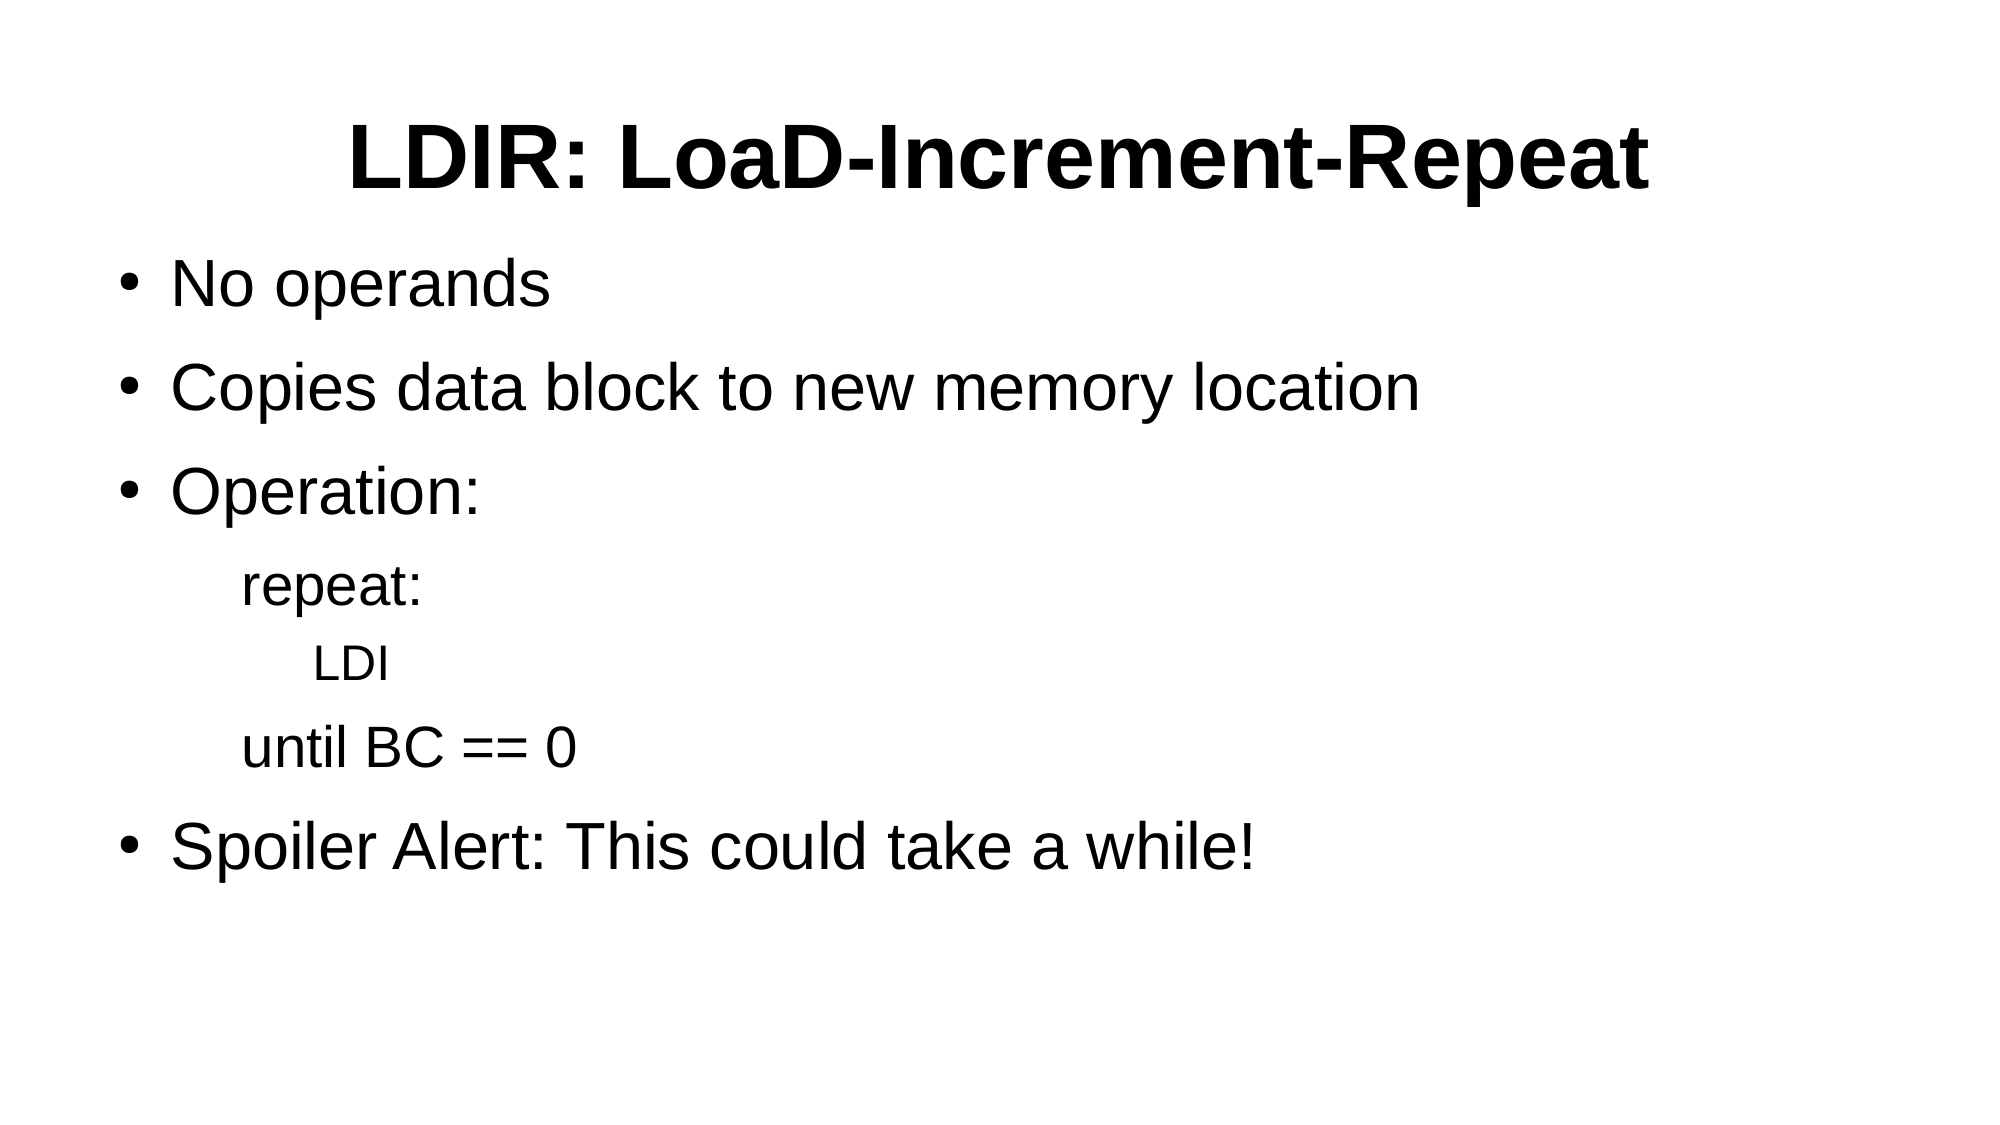

# LDIR: LoaD-Increment-Repeat
No operands
Copies data block to new memory location
Operation:
repeat:
LDI
until BC == 0
Spoiler Alert: This could take a while!